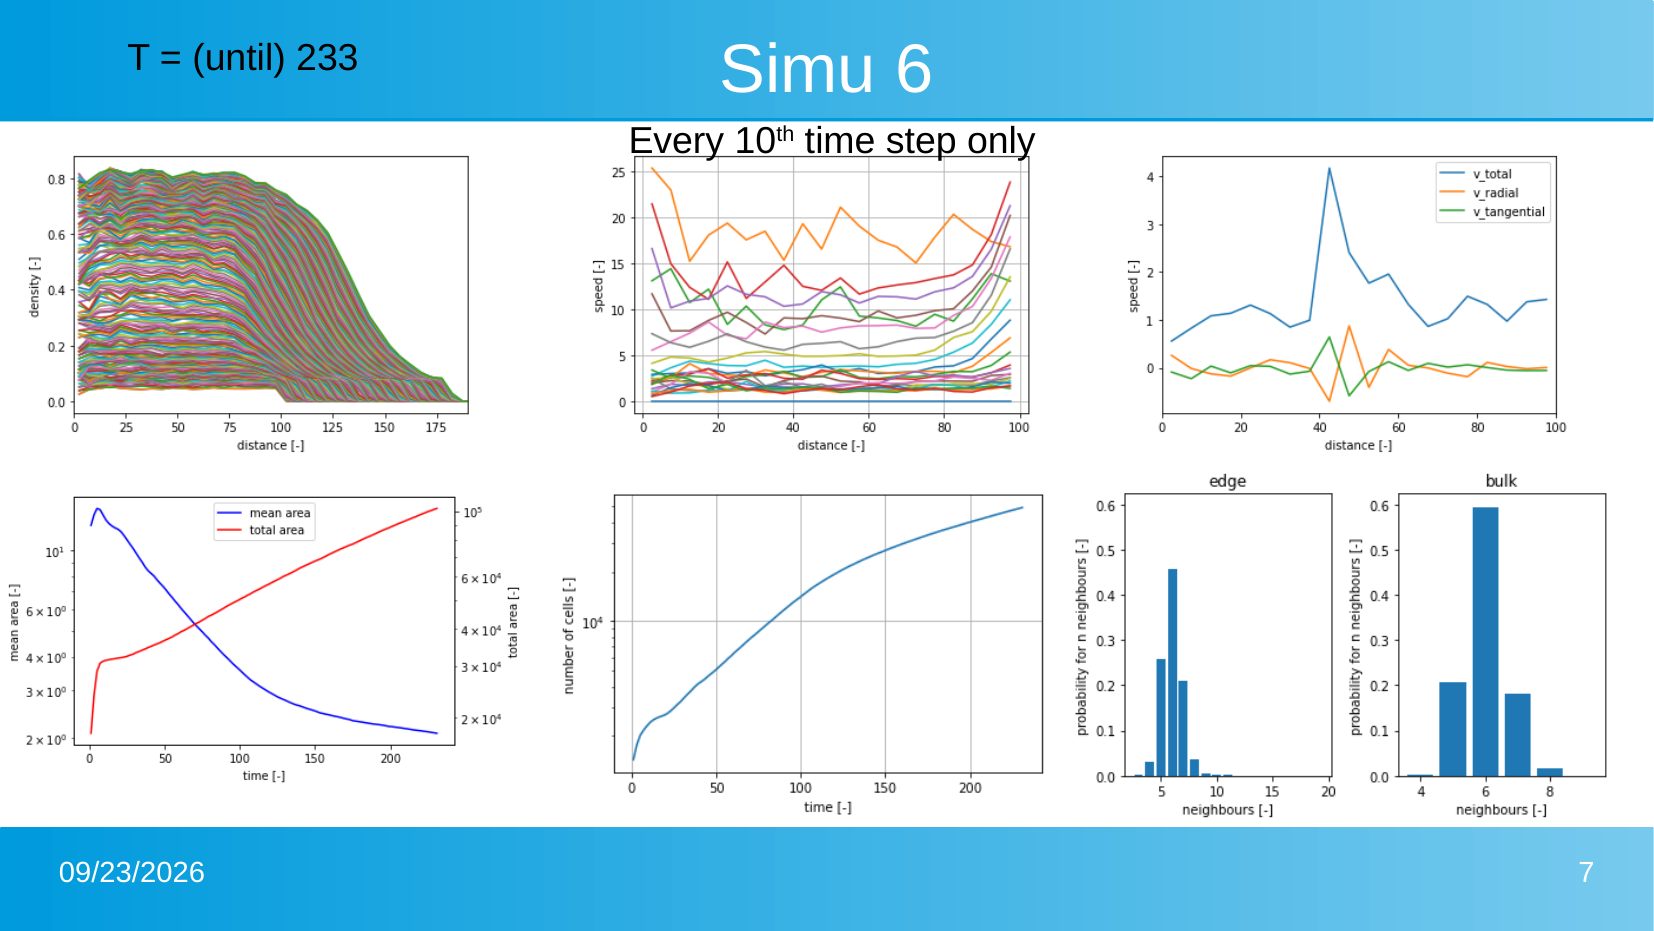

# Simu 6
T = (until) 233
Every 10th time step only
7